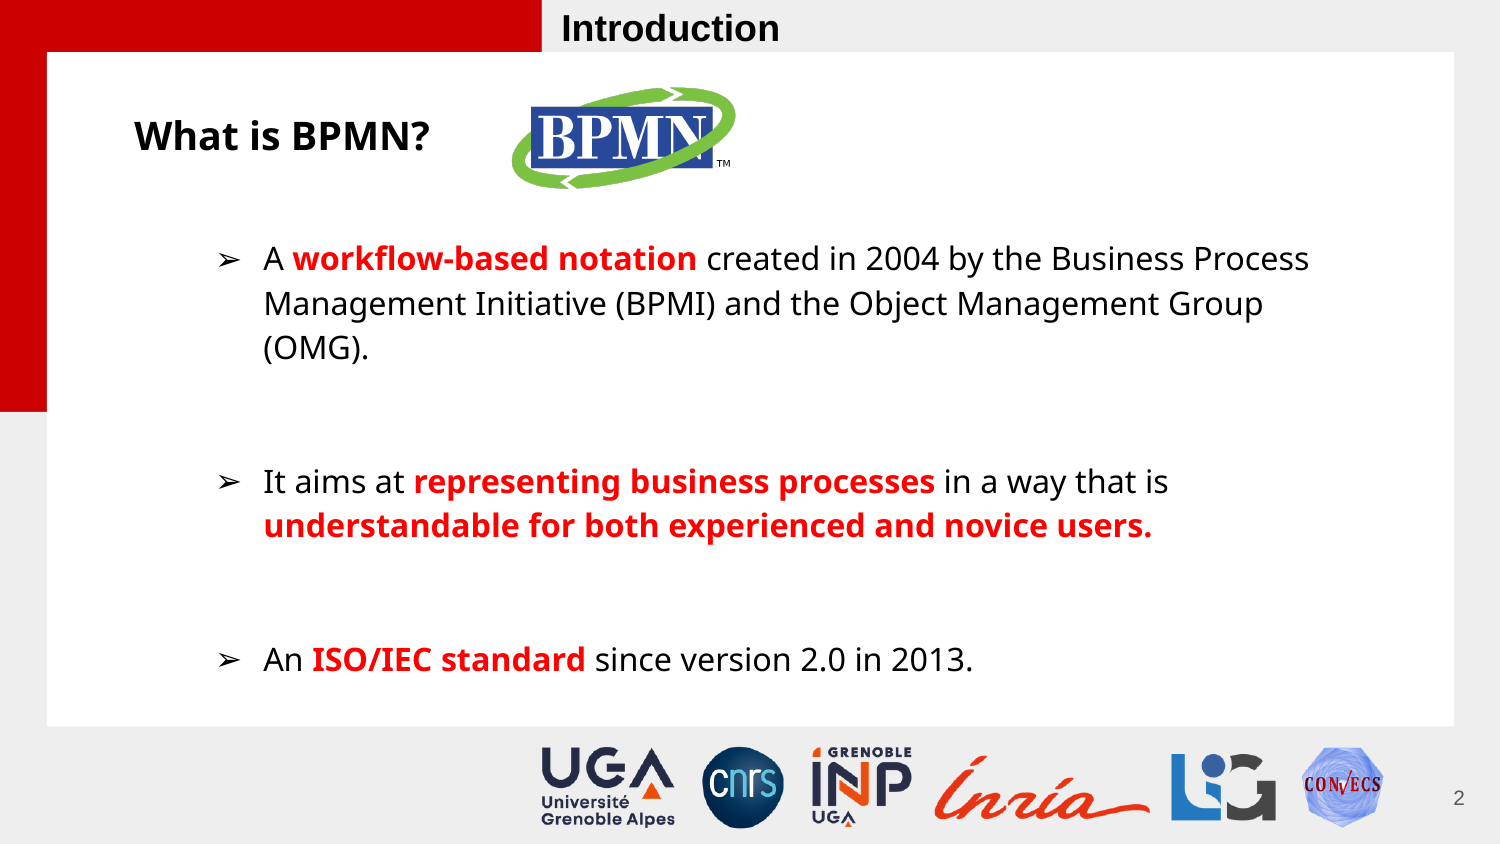

Introduction
What is BPMN?
A workflow-based notation created in 2004 by the Business Process Management Initiative (BPMI) and the Object Management Group (OMG).
It aims at representing business processes in a way that is understandable for both experienced and novice users.
An ISO/IEC standard since version 2.0 in 2013.
2